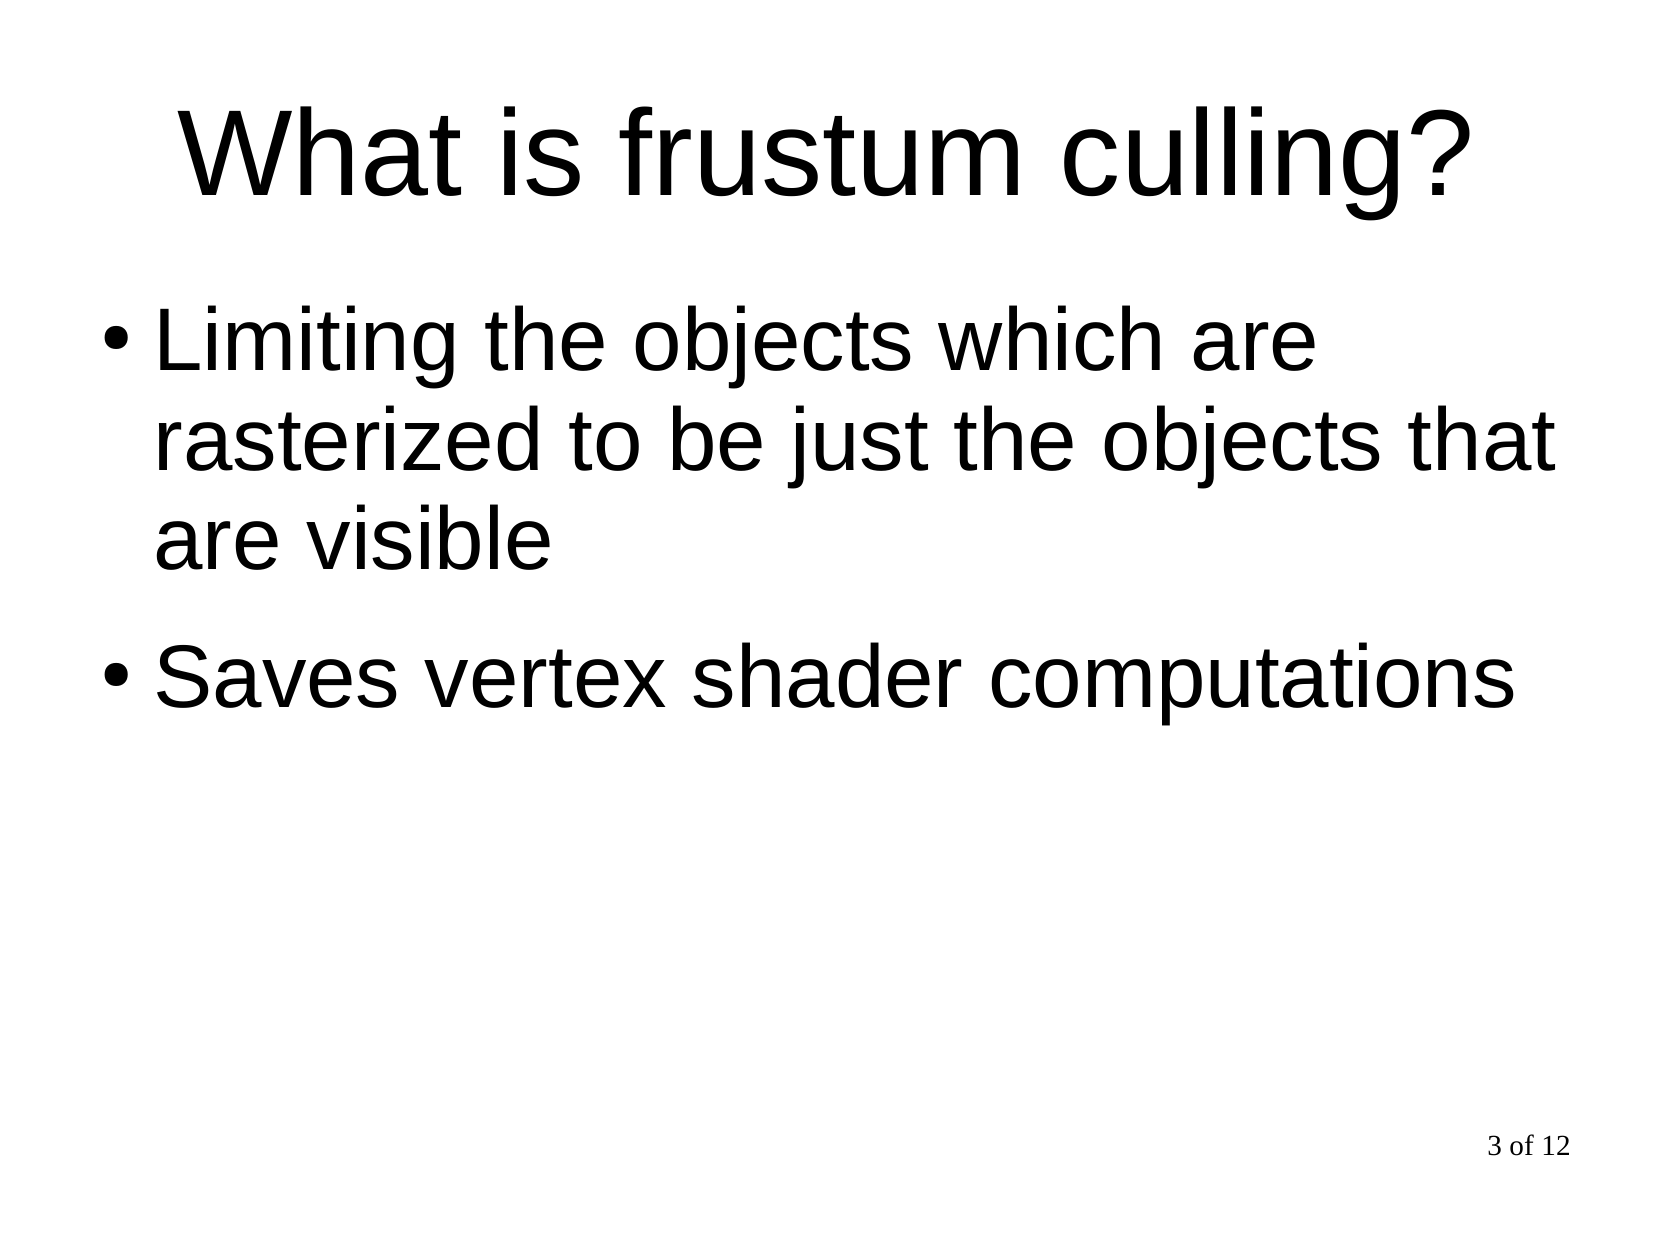

# What is frustum culling?
Limiting the objects which are rasterized to be just the objects that are visible
Saves vertex shader computations
3